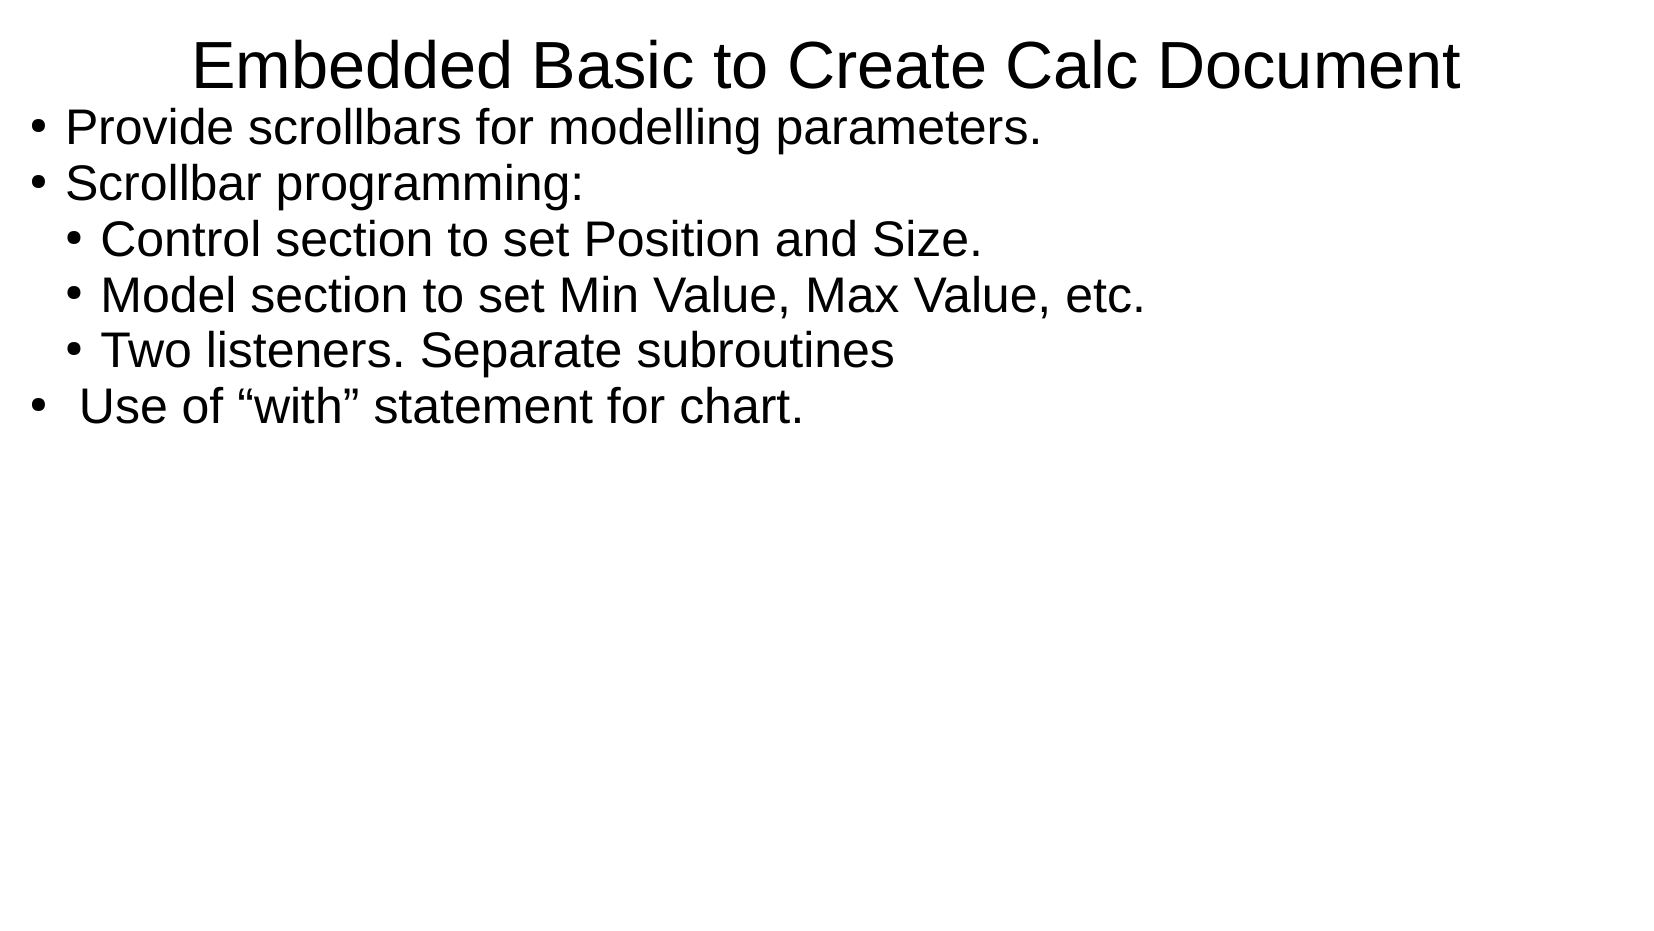

# Embedded Basic to Create Calc Document
Provide scrollbars for modelling parameters.
Scrollbar programming:
Control section to set Position and Size.
Model section to set Min Value, Max Value, etc.
Two listeners. Separate subroutines
 Use of “with” statement for chart.